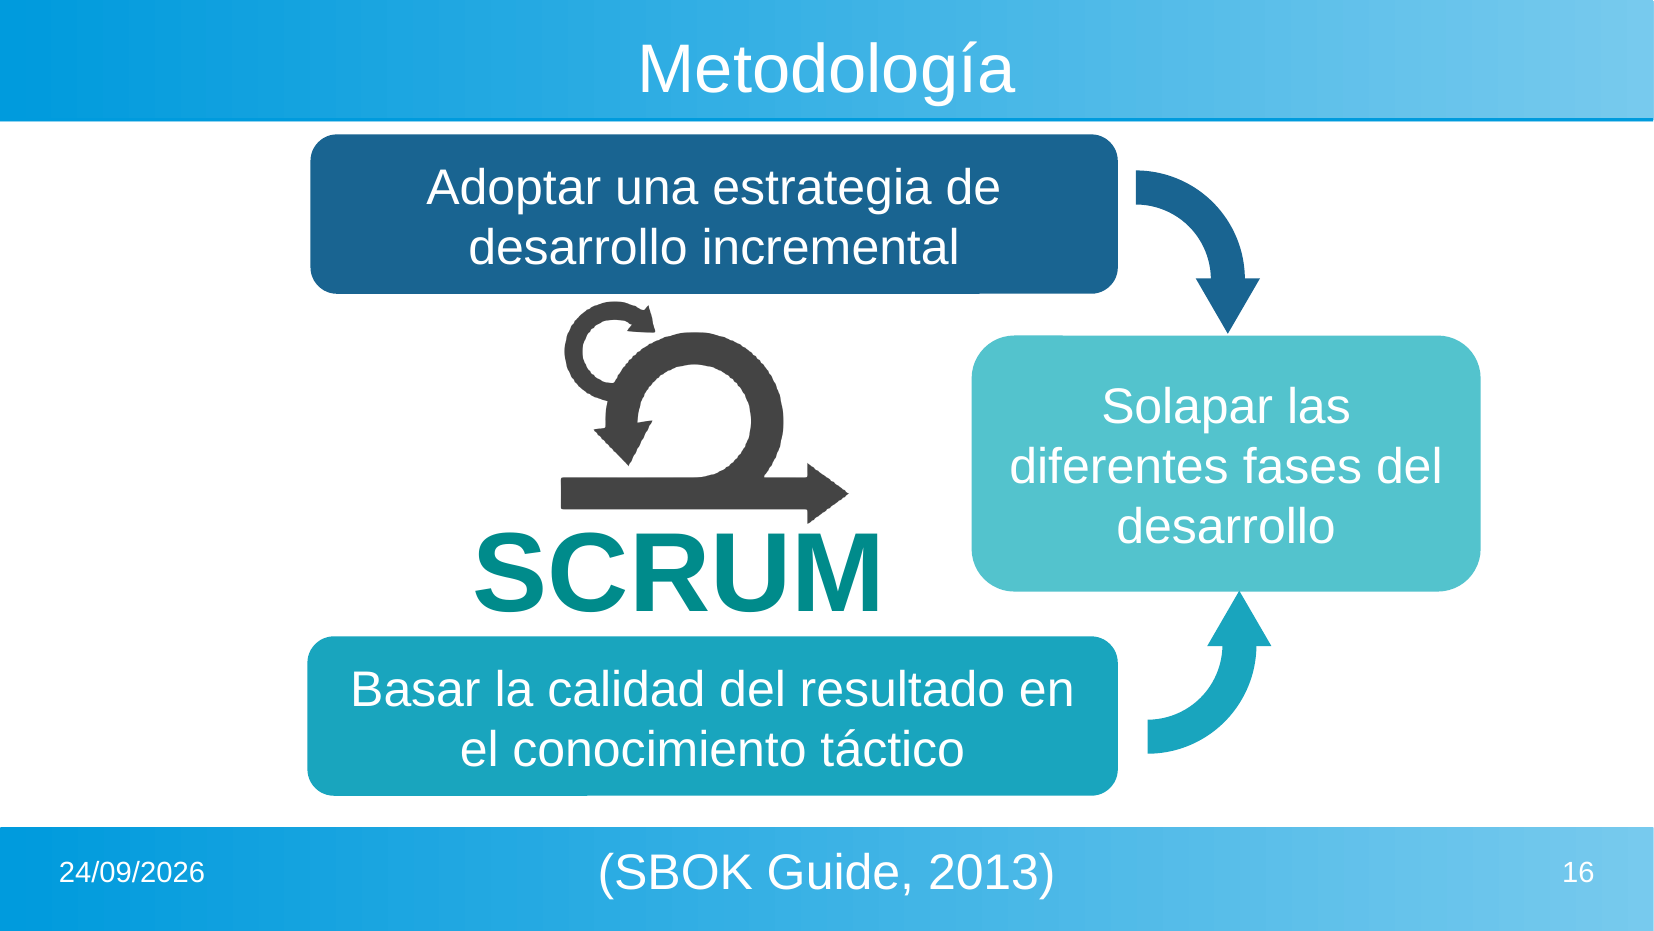

# Metodología
Adoptar una estrategia de desarrollo incremental
Solapar las diferentes fases del desarrollo
SCRUM
Basar la calidad del resultado en el conocimiento táctico
(SBOK Guide, 2013)
16